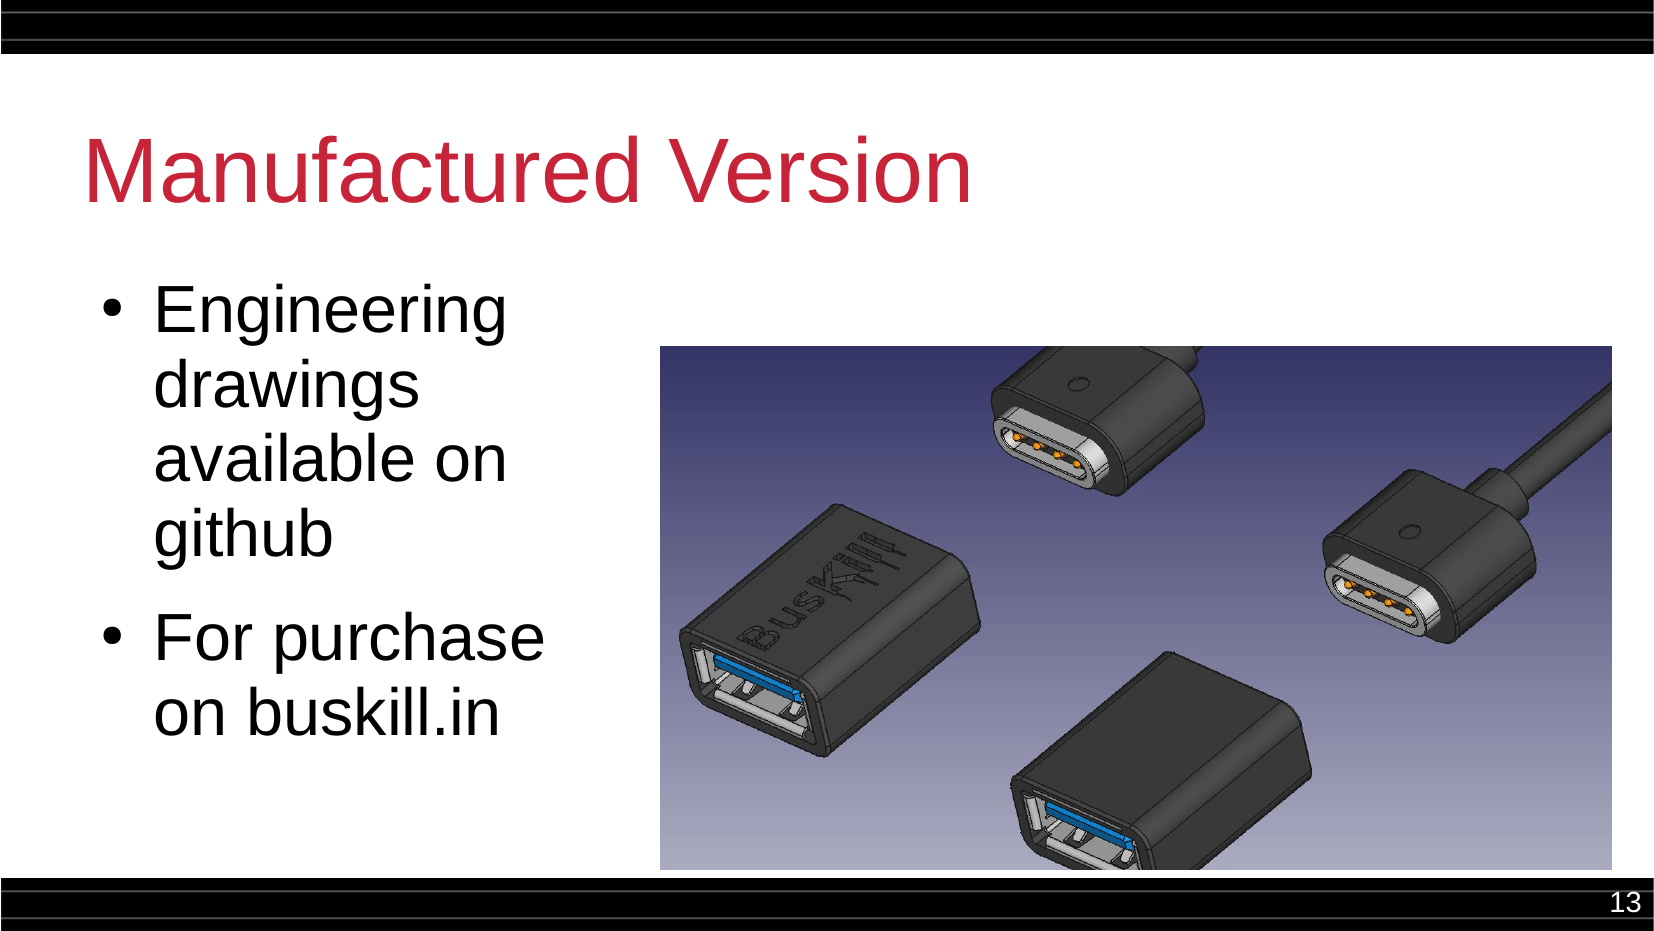

# Manufactured Version
Engineering drawings available on github
For purchase on buskill.in